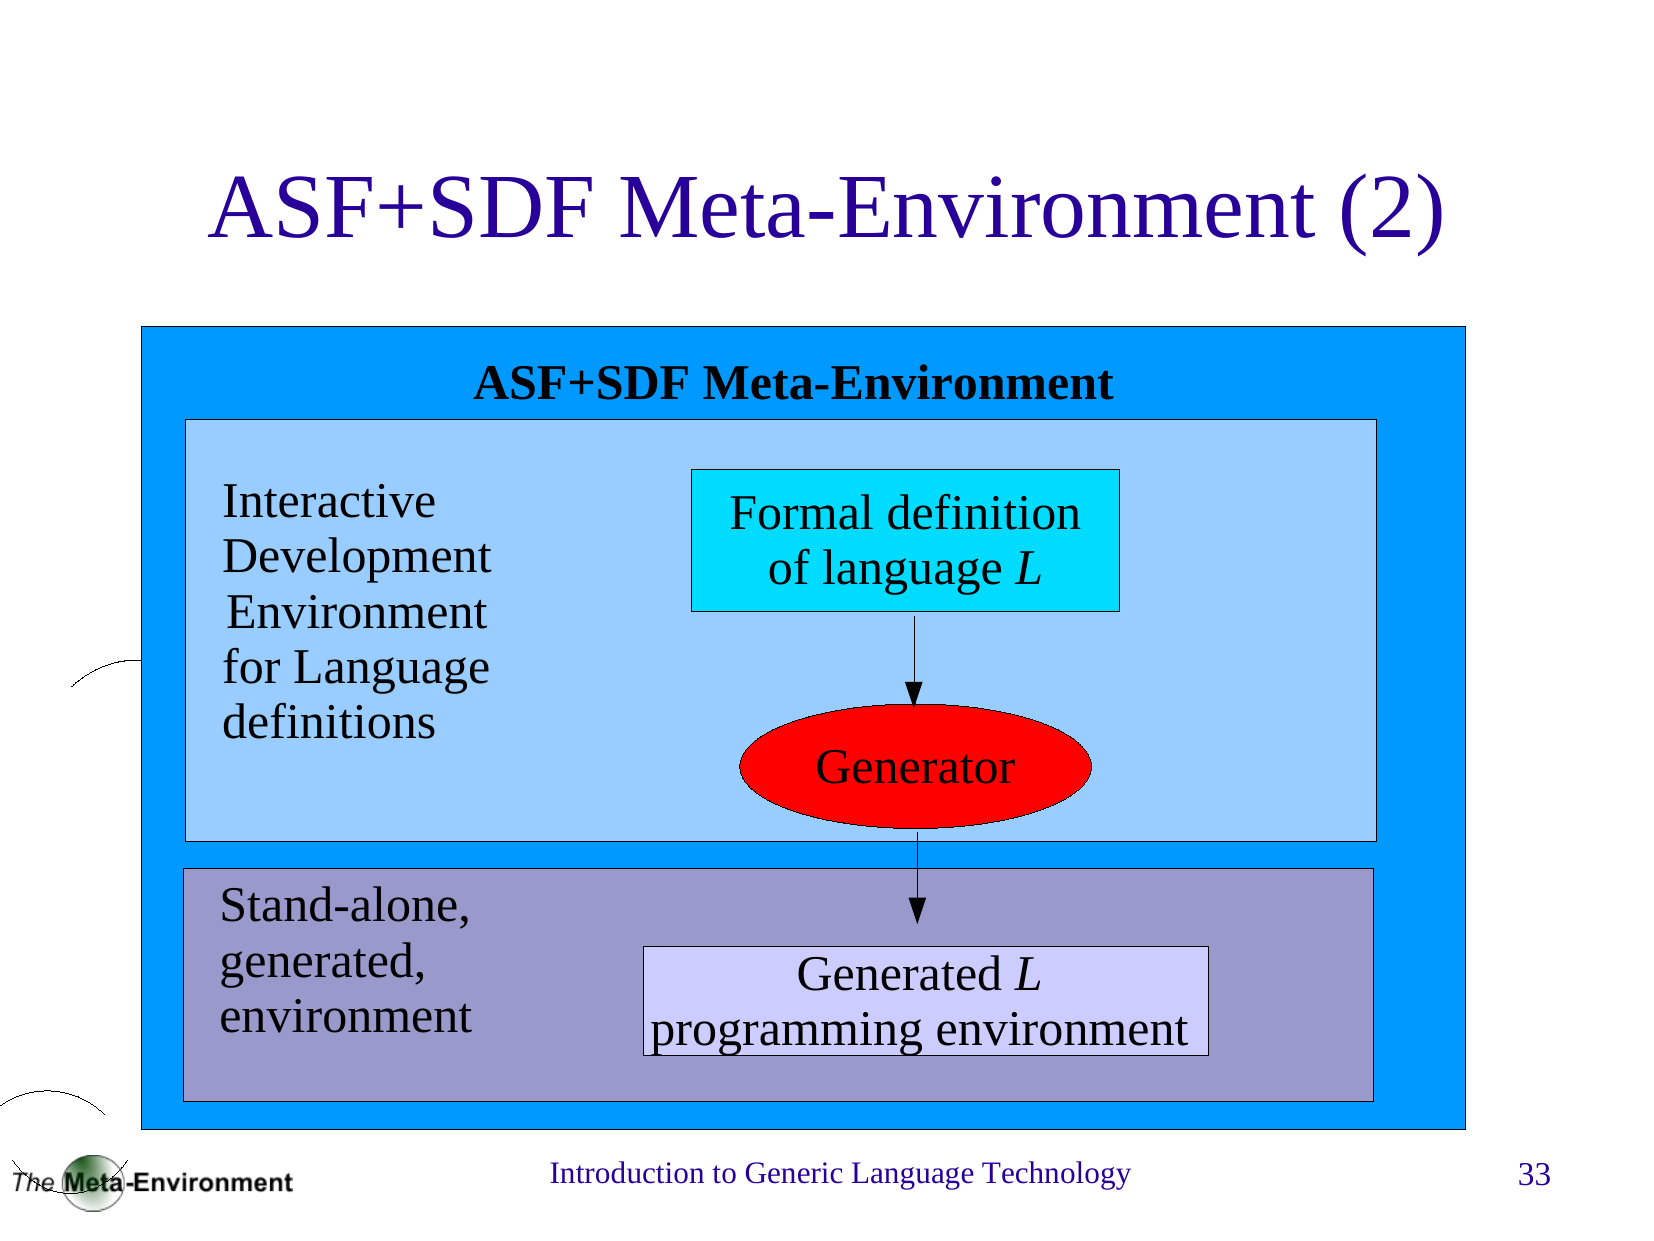

# ASF+SDF Meta-Environment (2)
ASF+SDF Meta-Environment
Interactive
Development
Environment
for Language
definitions
Formal definition
of language L
Generator
Generated L
programming environment
Stand-alone,
generated,
environment